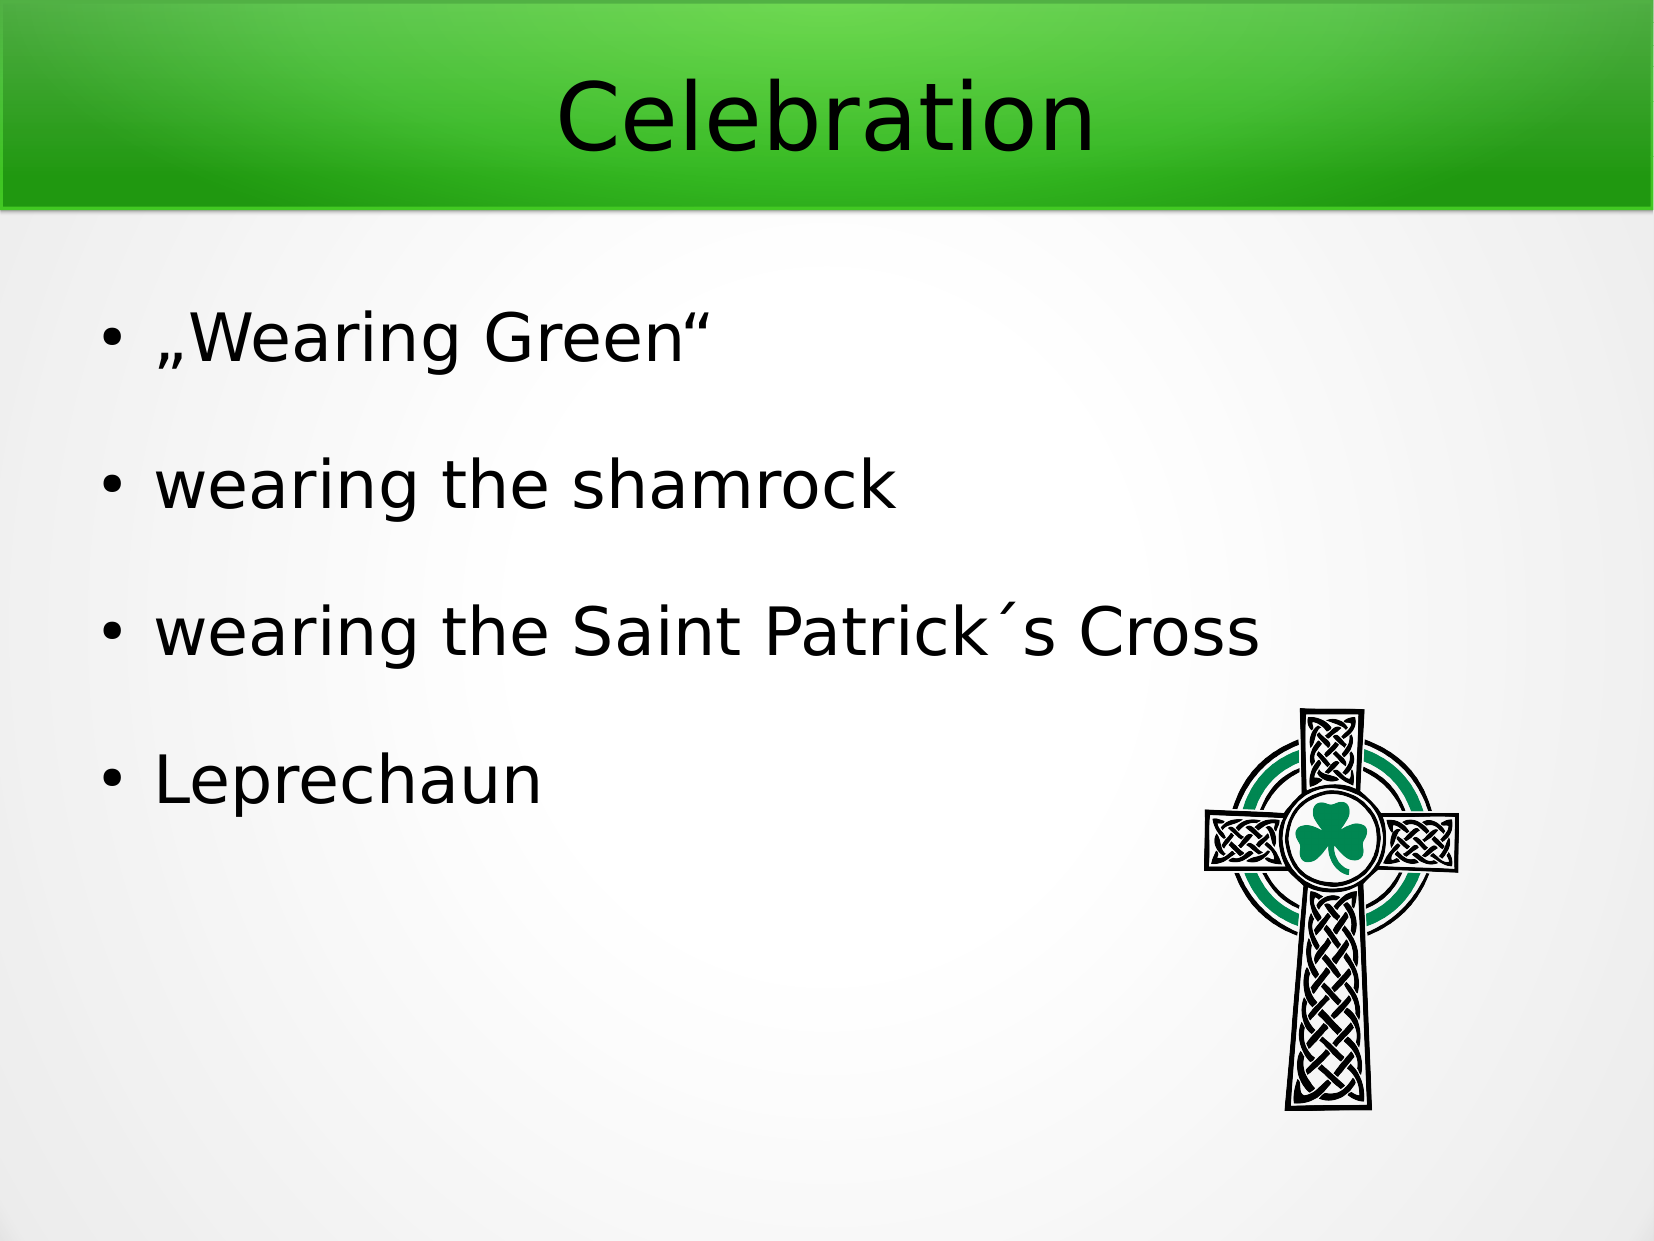

# Celebration
„Wearing Green“
wearing the shamrock
wearing the Saint Patrick´s Cross
Leprechaun